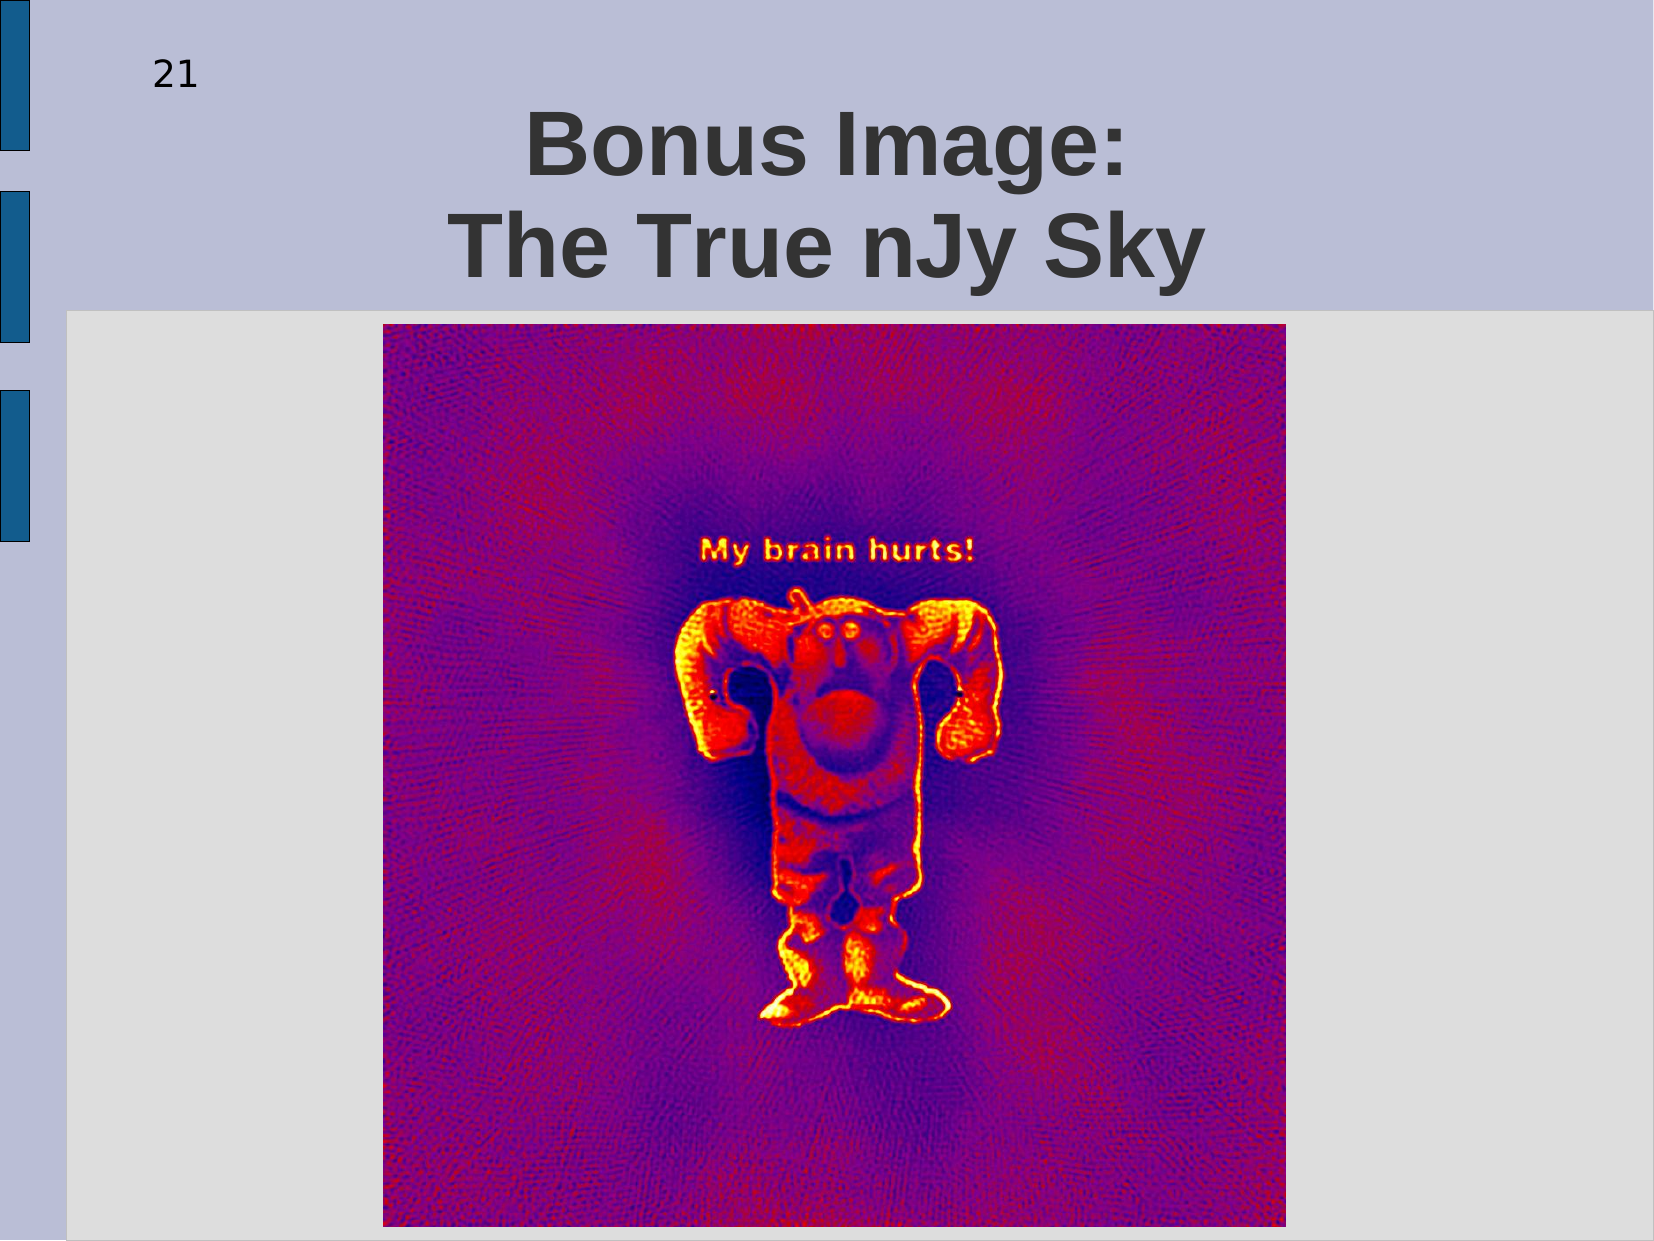

# Bonus Image: The True nJy Sky